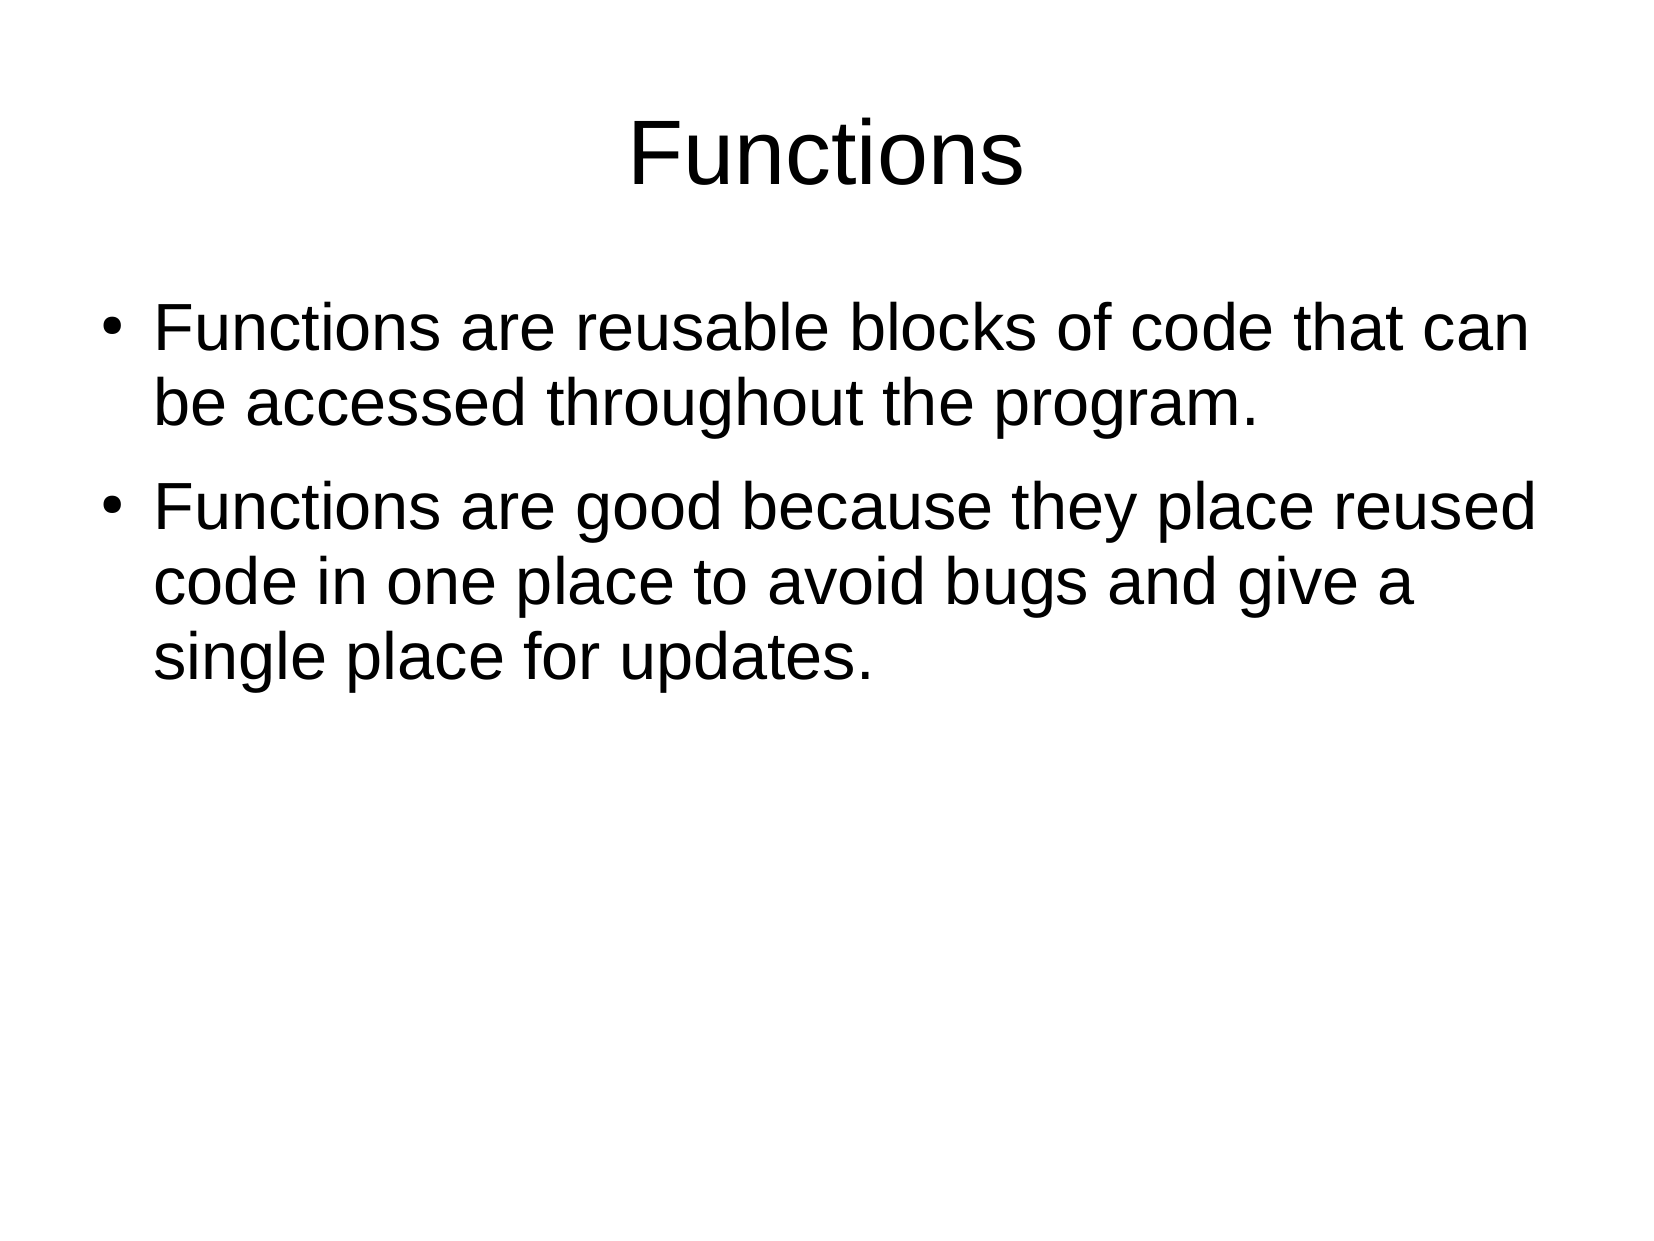

# Functions
Functions are reusable blocks of code that can be accessed throughout the program.
Functions are good because they place reused code in one place to avoid bugs and give a single place for updates.